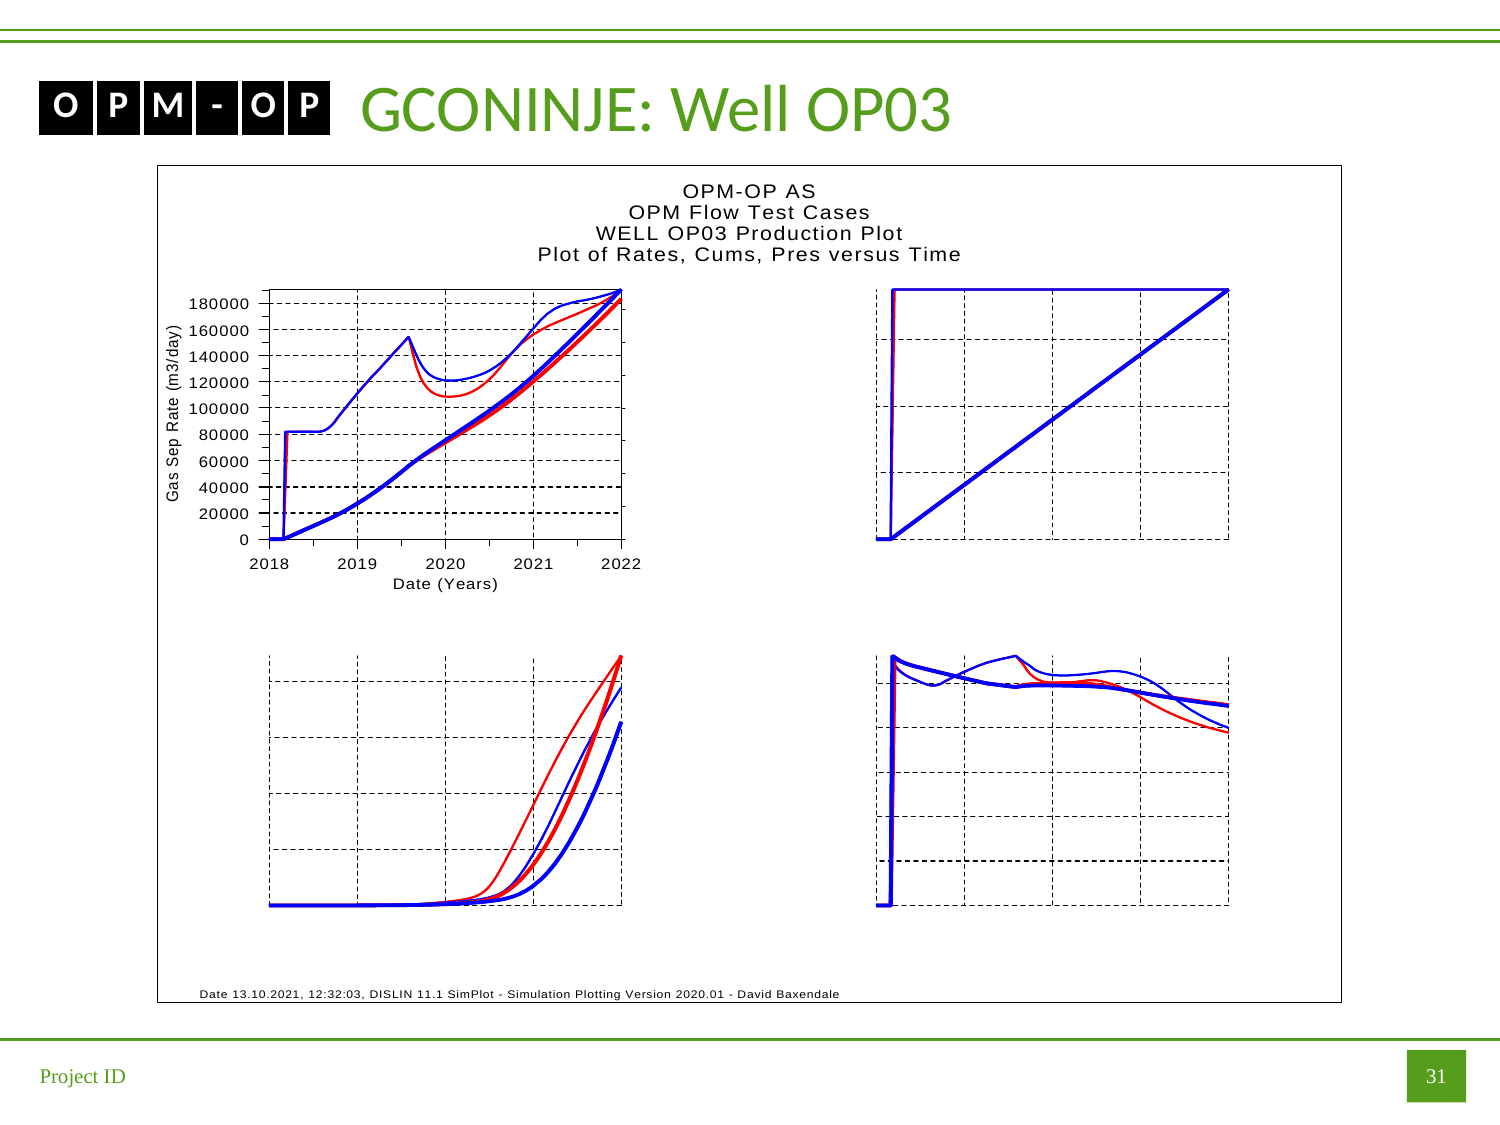

# GCONINJE: Well OP03
Project ID
31